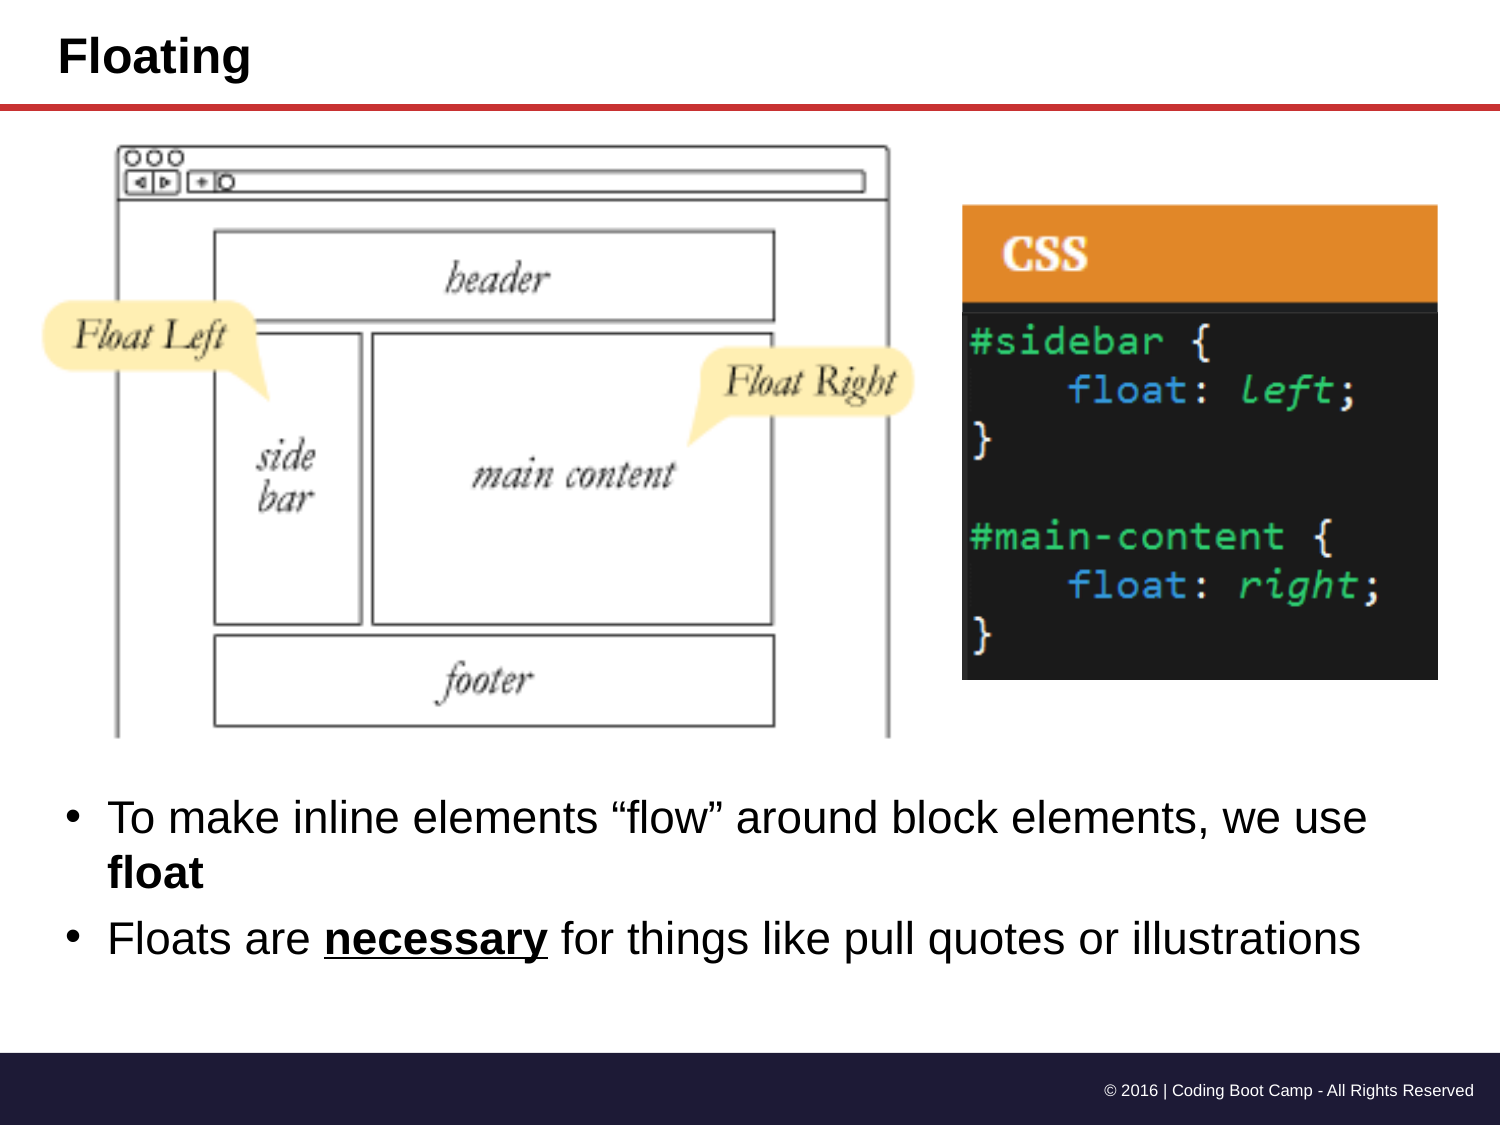

Floating
To make inline elements “flow” around block elements, we use float
Floats are necessary for things like pull quotes or illustrations